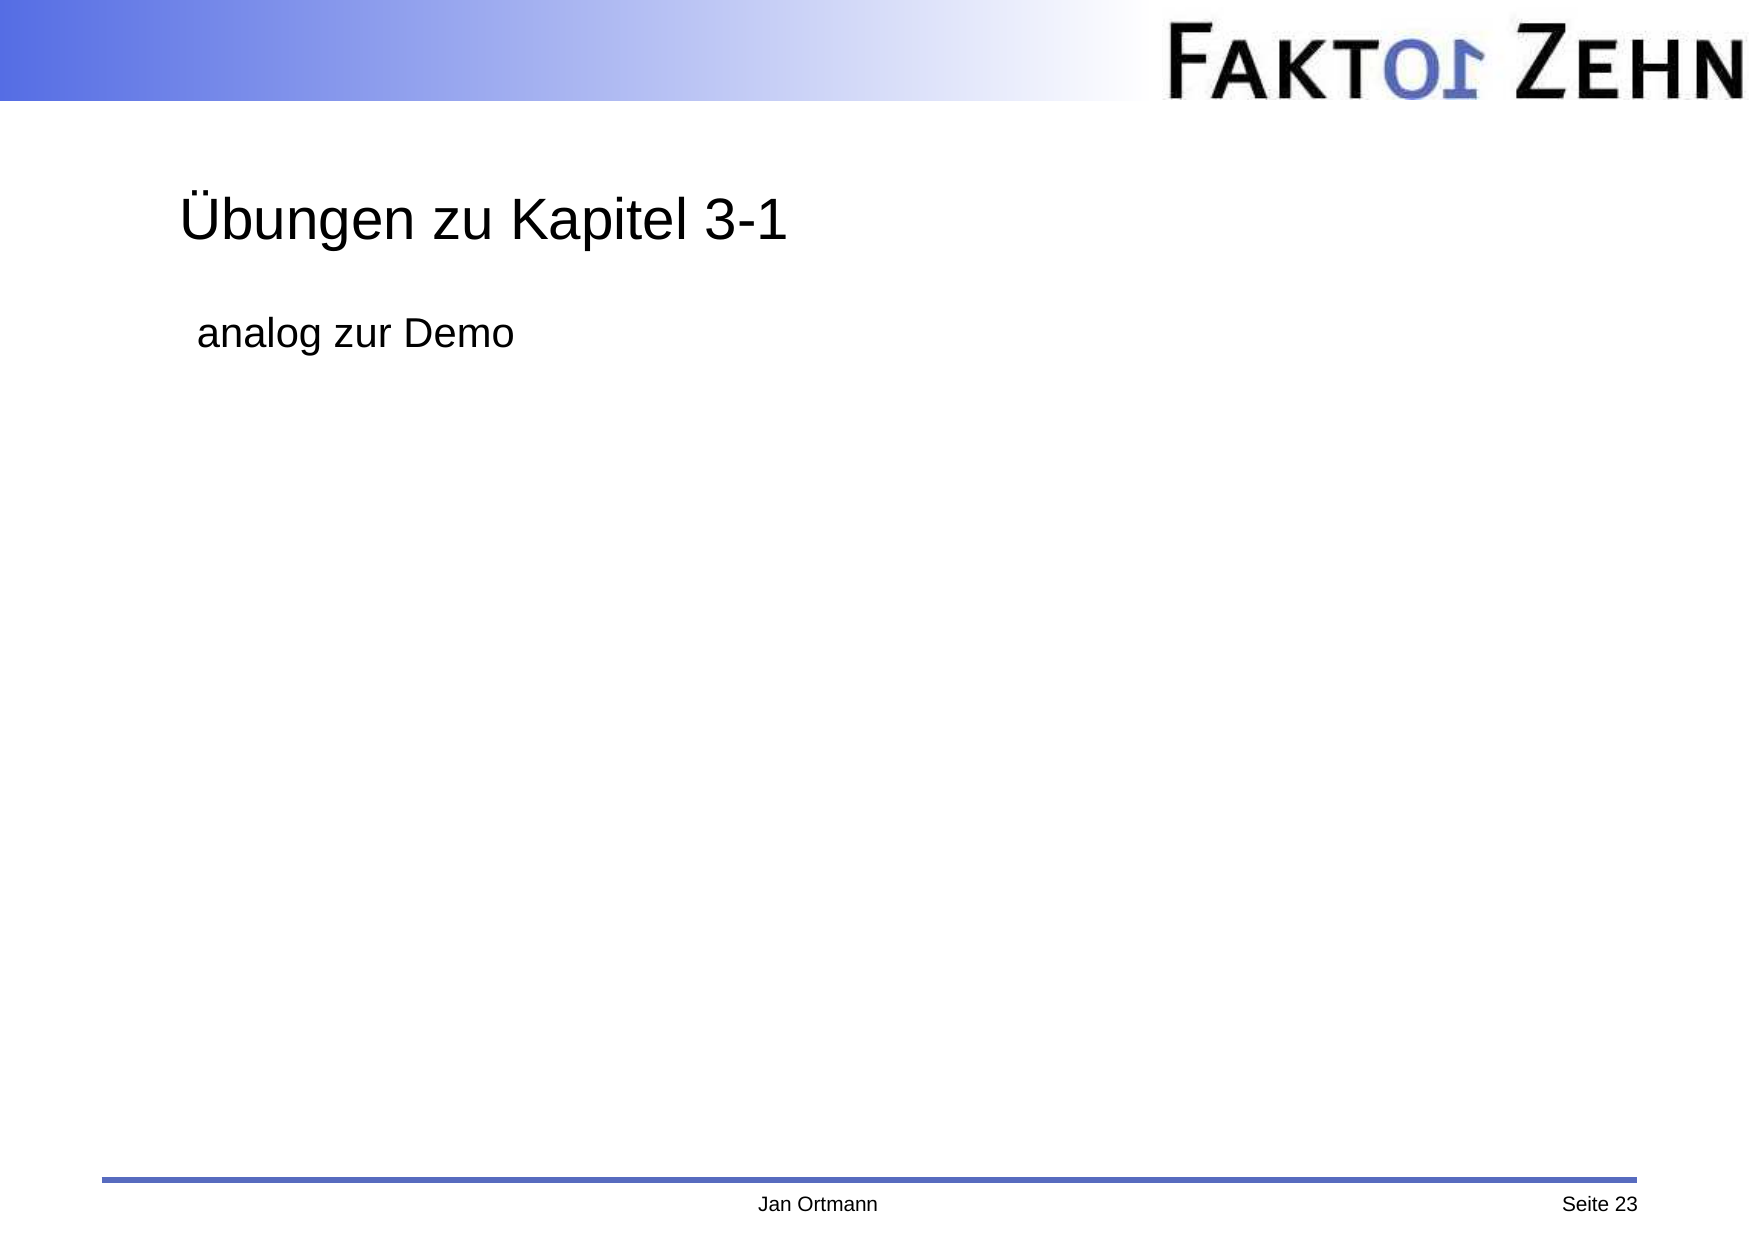

# Übungen zu Kapitel 3-1
analog zur Demo